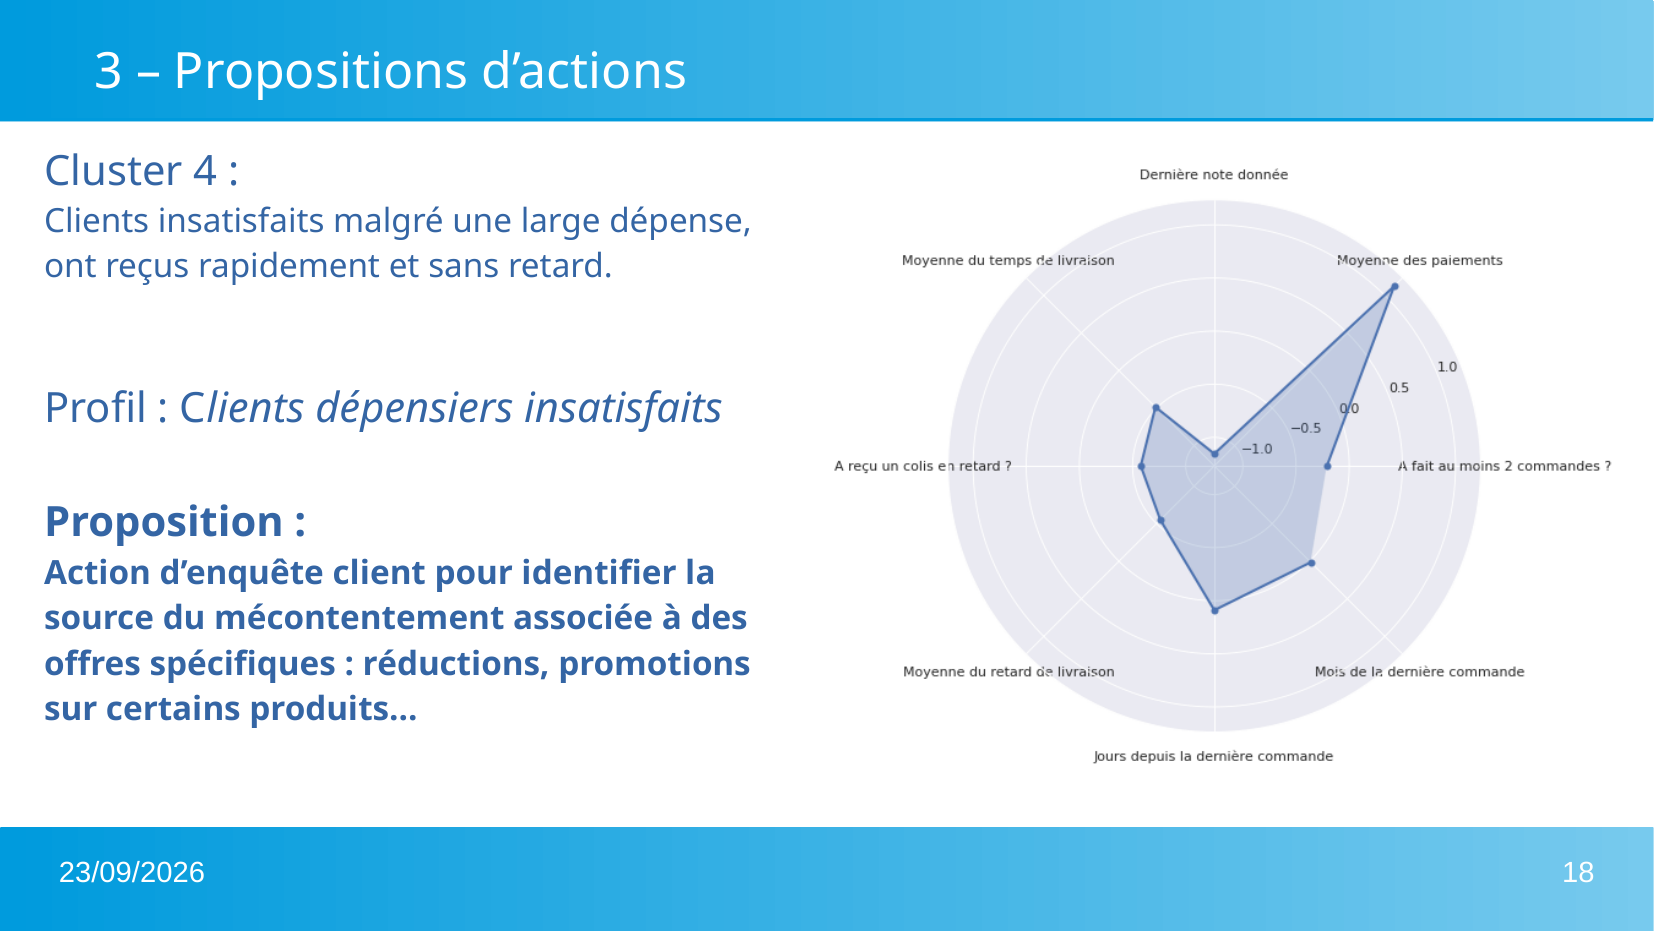

# 3 – Propositions d’actions
Cluster 4 :
Clients insatisfaits malgré une large dépense, ont reçus rapidement et sans retard.
Profil : Clients dépensiers insatisfaits
Proposition :
Action d’enquête client pour identifier la source du mécontentement associée à des offres spécifiques : réductions, promotions sur certains produits...
18